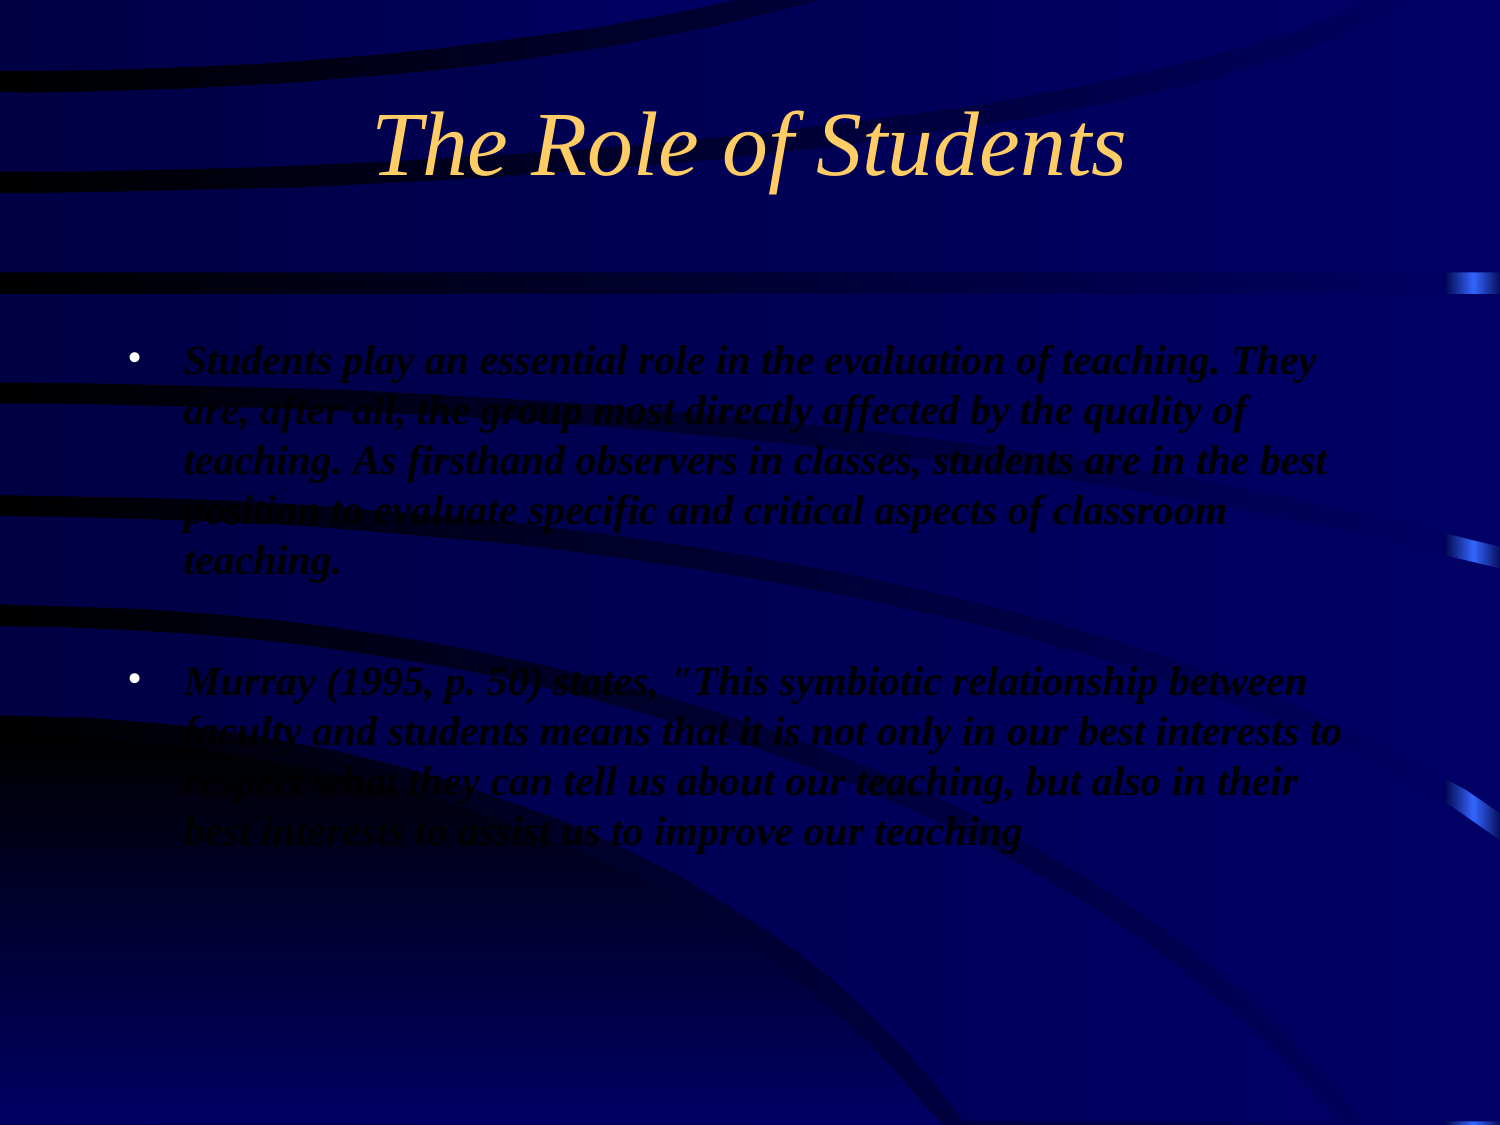

# The Role of Students
Students play an essential role in the evaluation of teaching. They are, after all, the group most directly affected by the quality of teaching. As firsthand observers in classes, students are in the best position to evaluate specific and critical aspects of classroom teaching.
Murray (1995, p. 50) states, "This symbiotic relationship between faculty and students means that it is not only in our best interests to respect what they can tell us about our teaching, but also in their best interests to assist us to improve our teaching